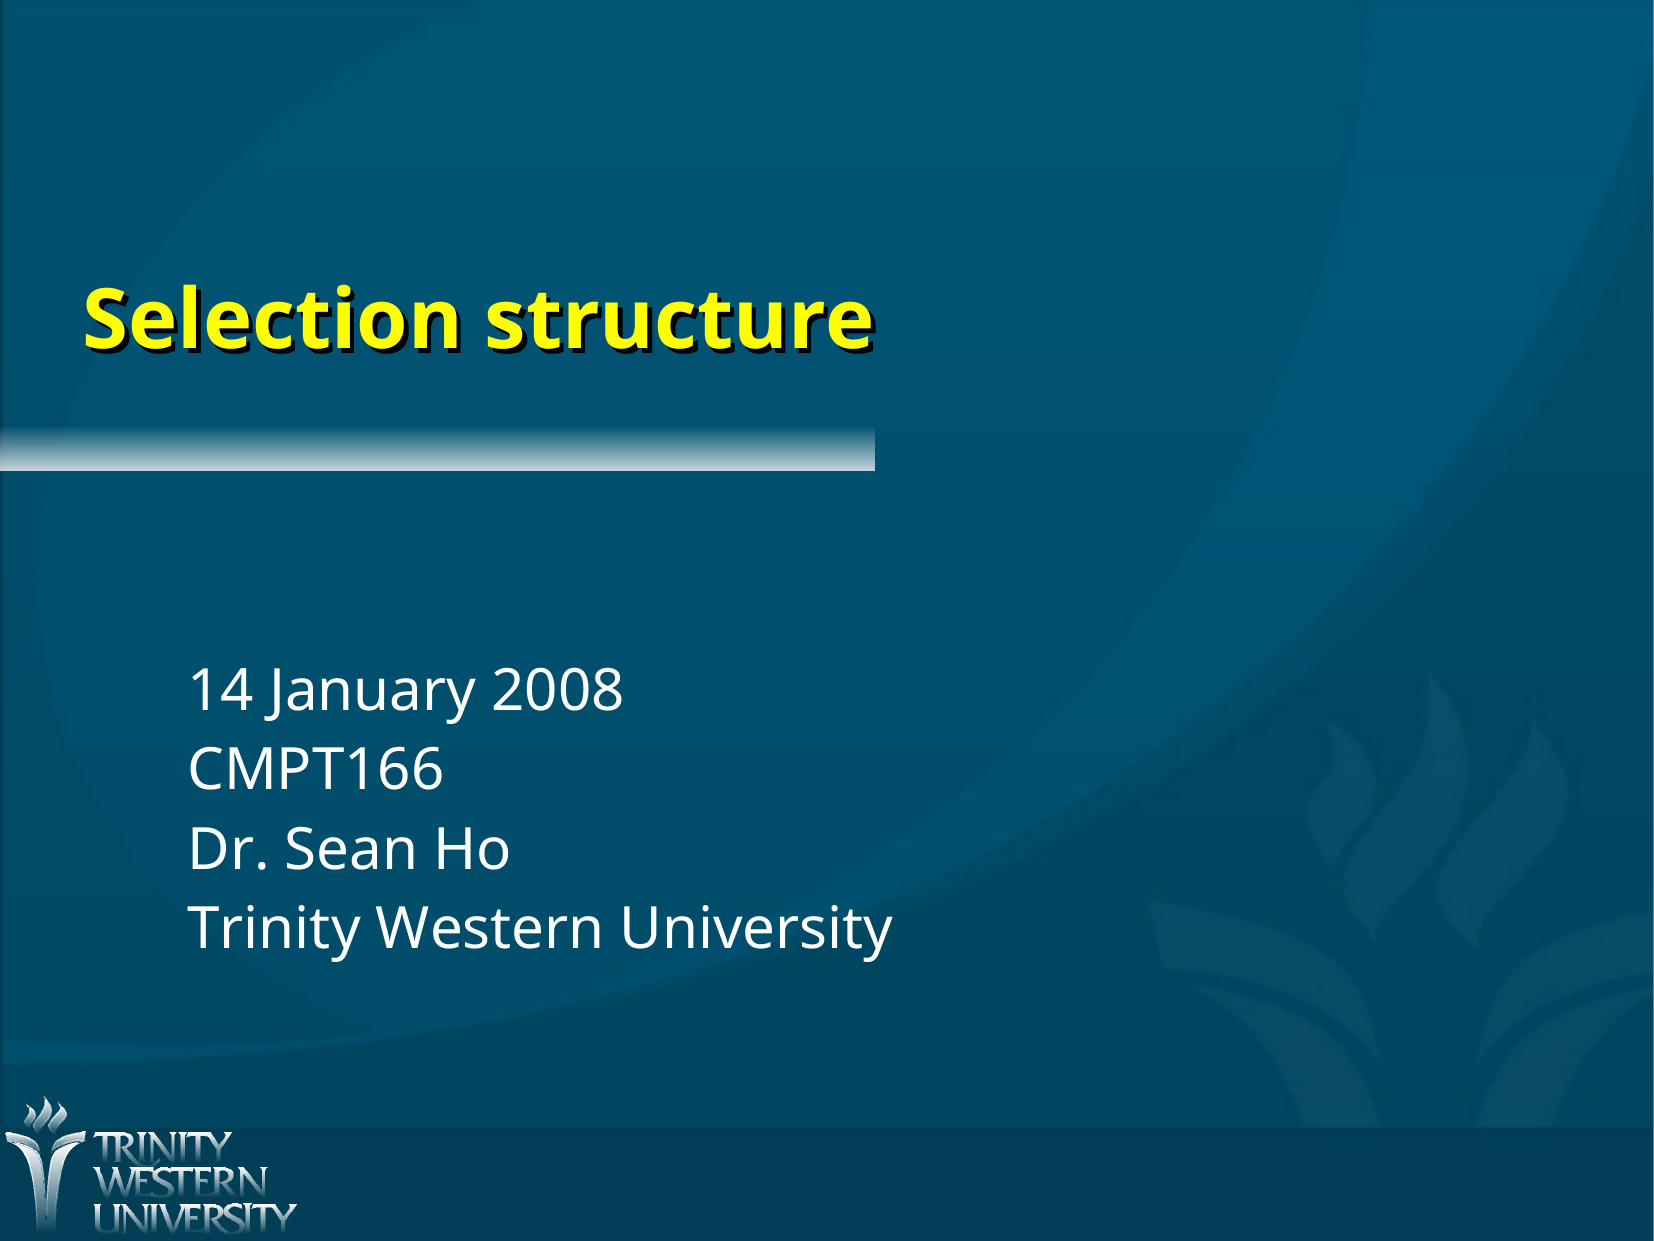

# Selection structure
14 January 2008
CMPT166
Dr. Sean Ho
Trinity Western University